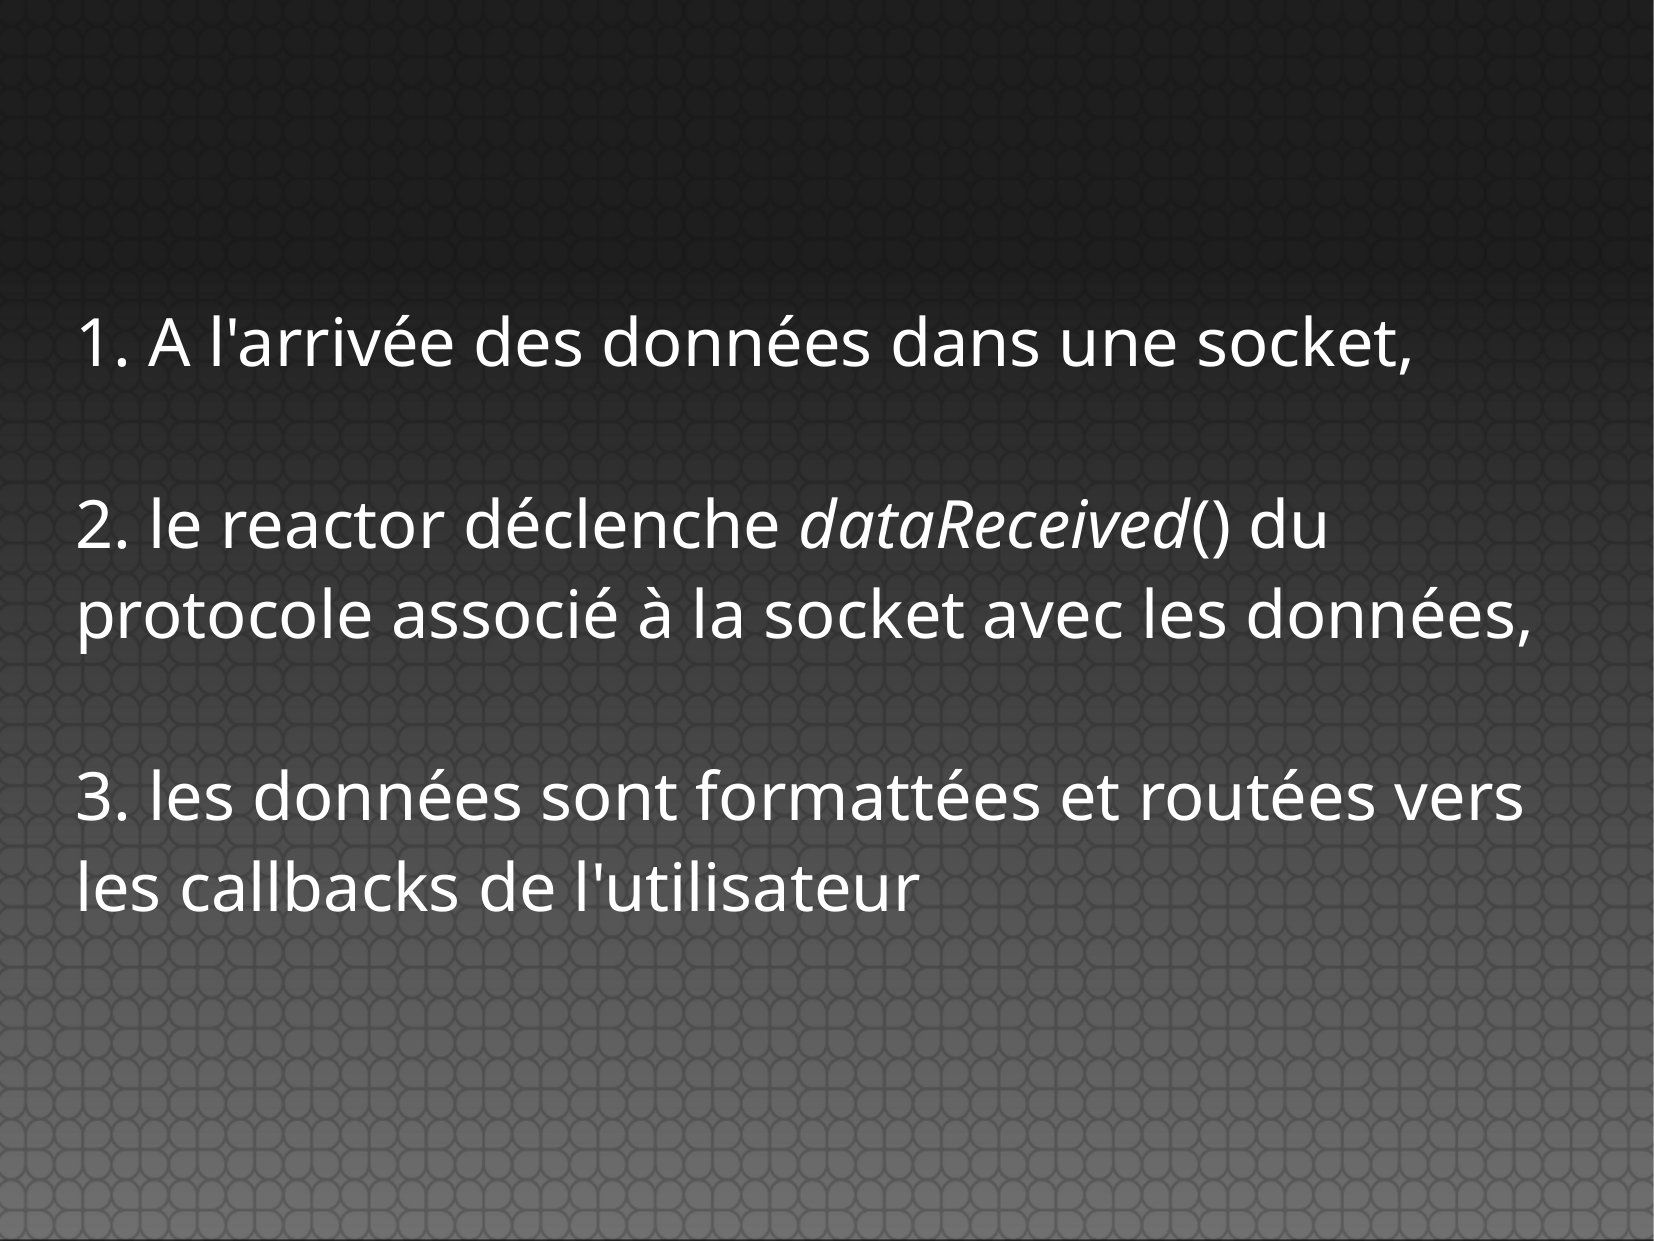

# 1. A l'arrivée des données dans une socket, 2. le reactor déclenche dataReceived() du protocole associé à la socket avec les données, 3. les données sont formattées et routées vers les callbacks de l'utilisateur